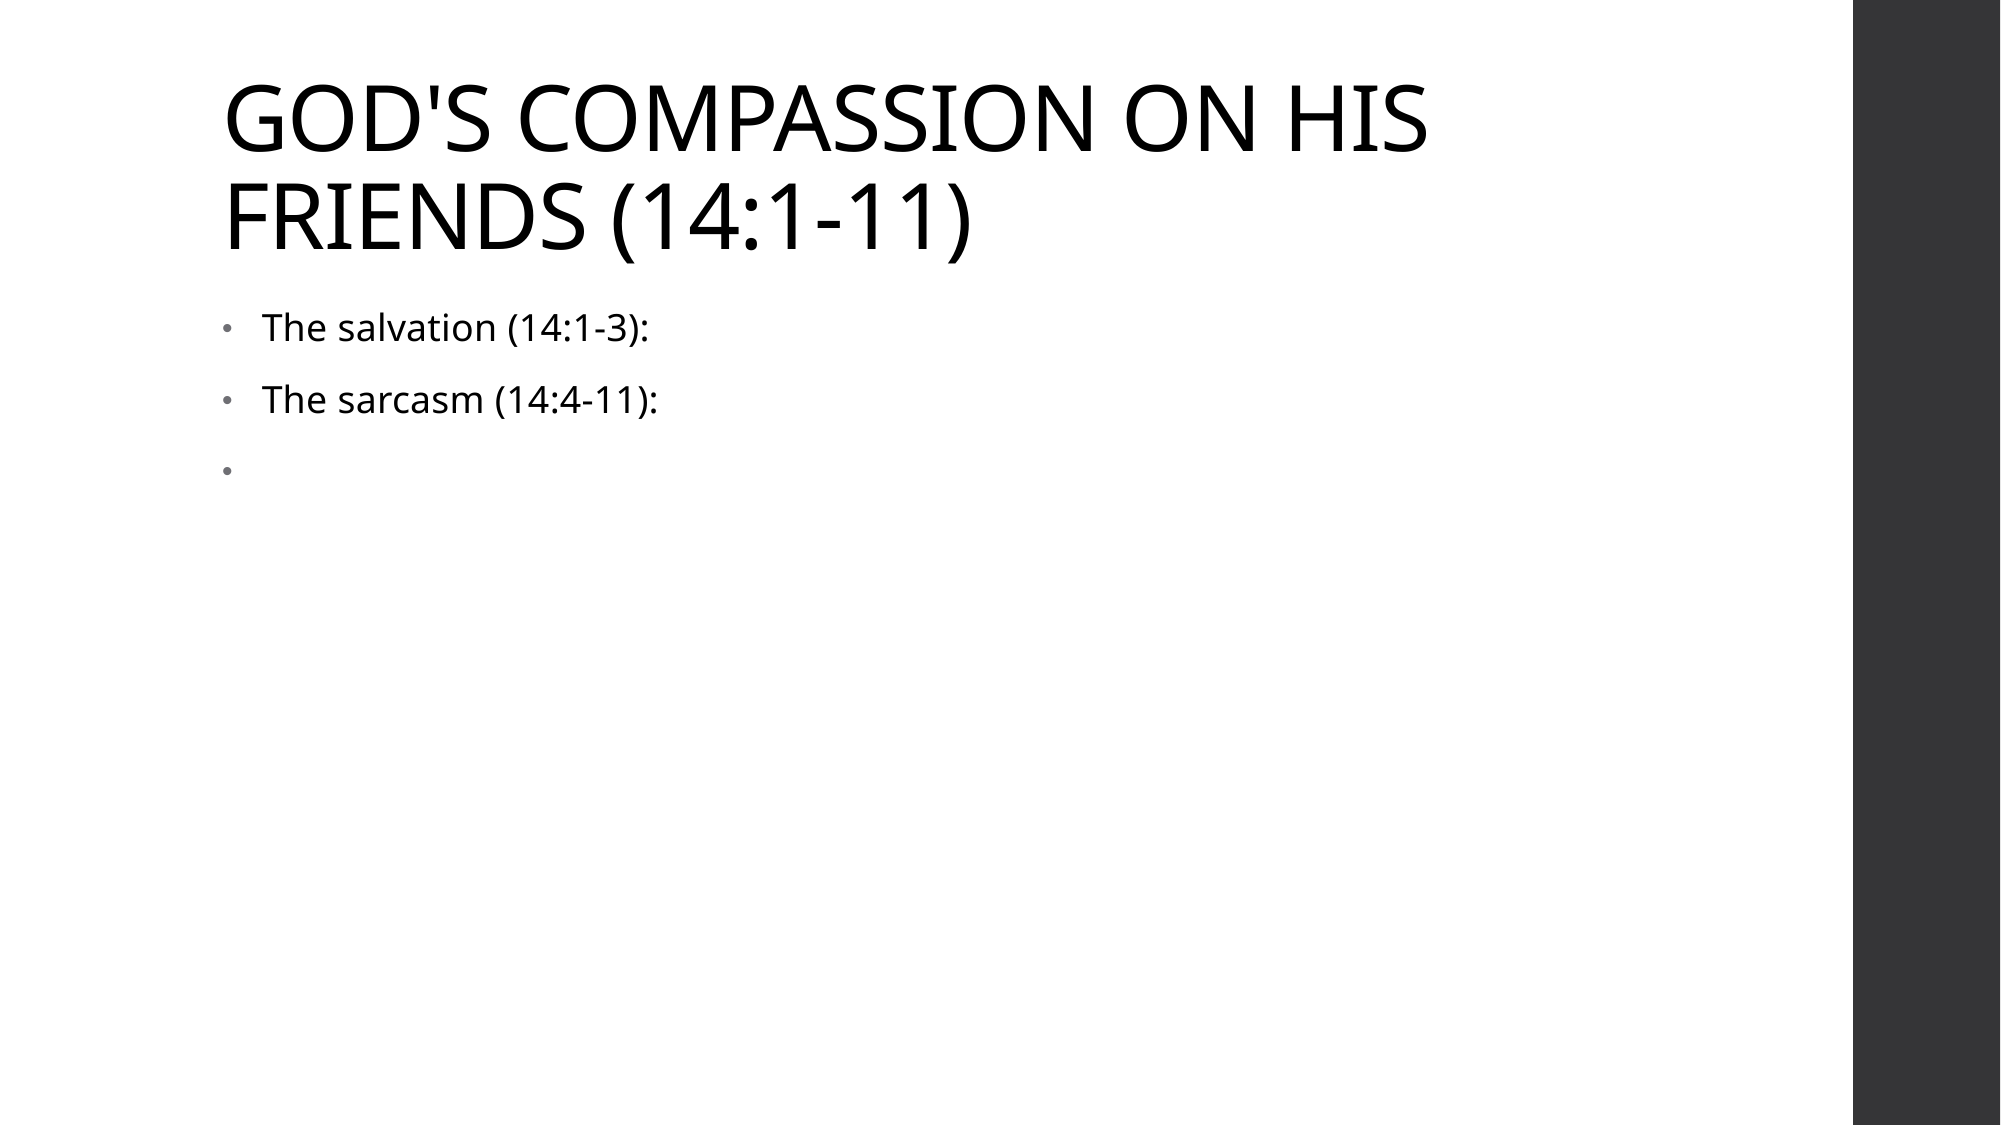

# GOD'S COMPASSION ON HIS FRIENDS (14:1-11)
 The salvation (14:1-3):
 The sarcasm (14:4-11):